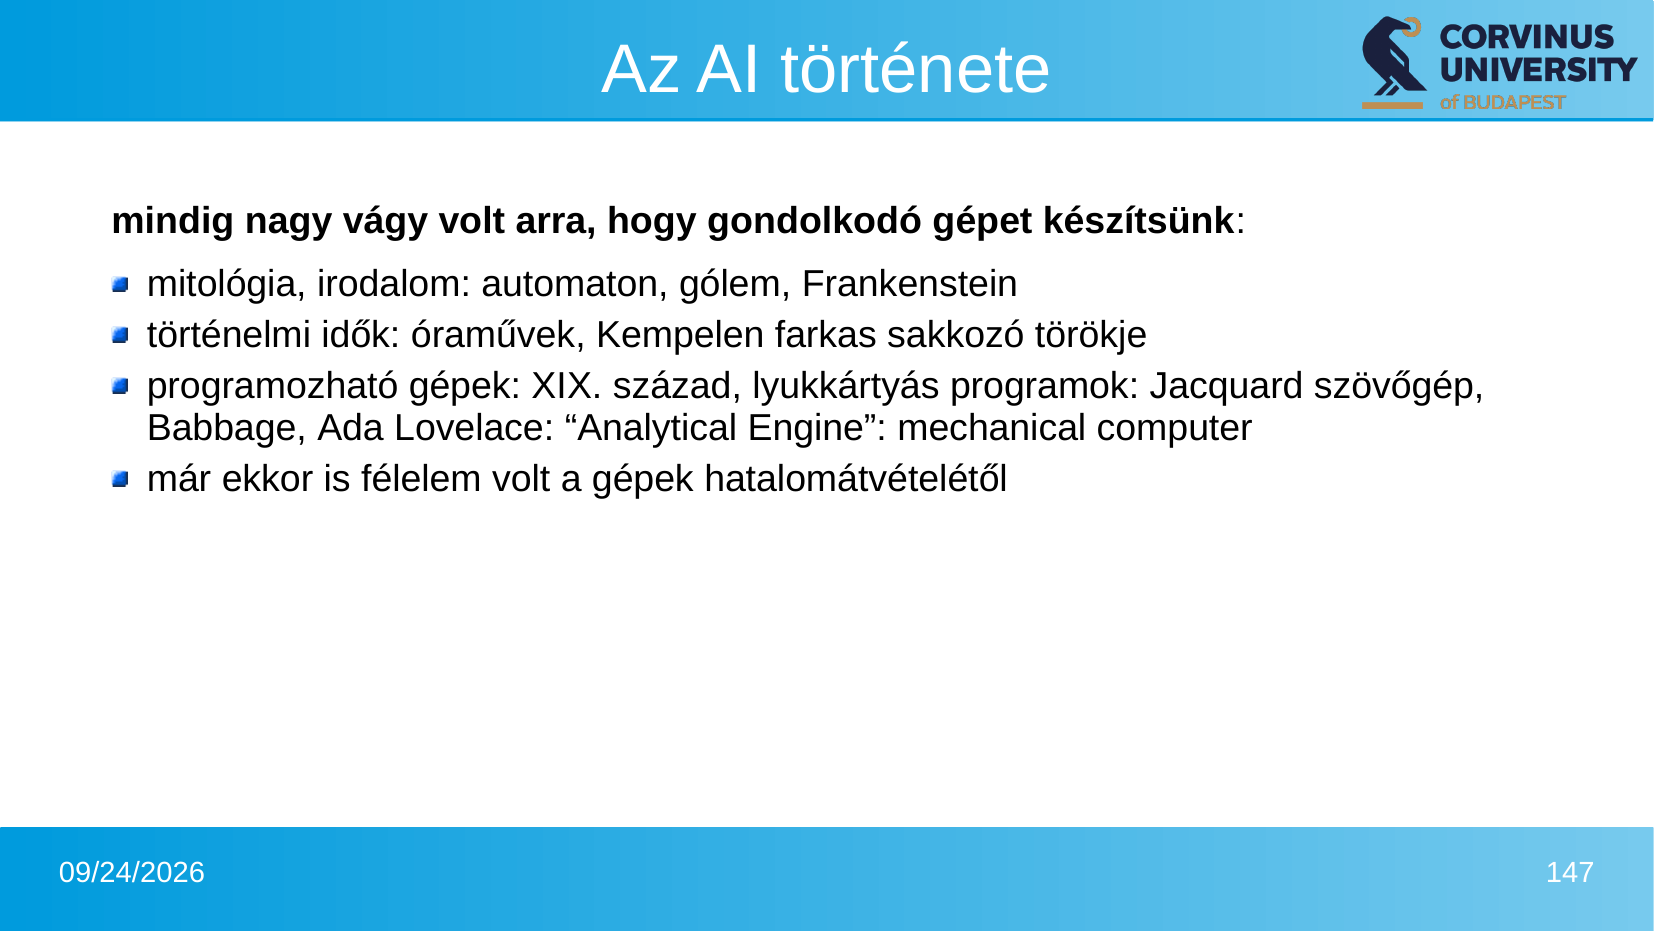

# Az AI története
mindig nagy vágy volt arra, hogy gondolkodó gépet készítsünk:
mitológia, irodalom: automaton, gólem, Frankenstein
történelmi idők: óraművek, Kempelen farkas sakkozó törökje
programozható gépek: XIX. század, lyukkártyás programok: Jacquard szövőgép, Babbage, Ada Lovelace: “Analytical Engine”: mechanical computer
már ekkor is félelem volt a gépek hatalomátvételétől
147